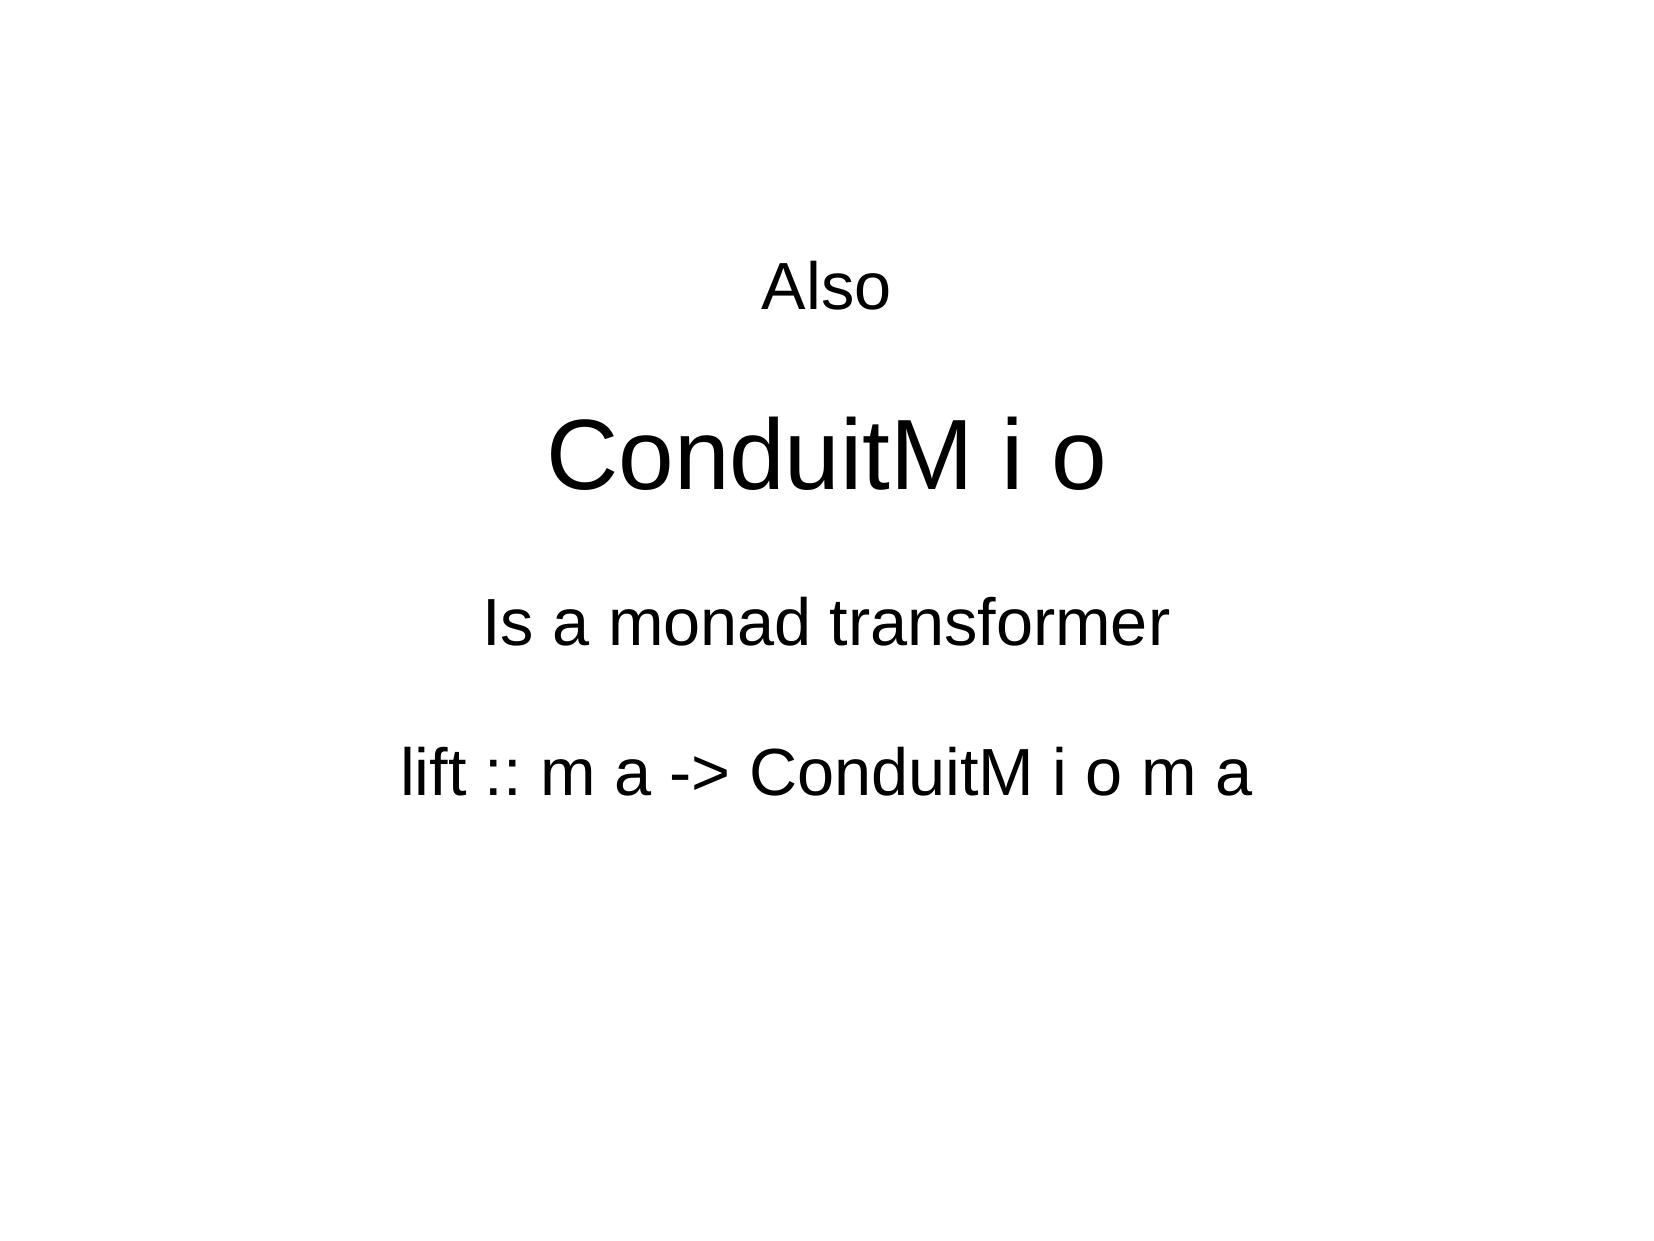

# Also
ConduitM i o
Is a monad transformer
lift :: m a -> ConduitM i o m a